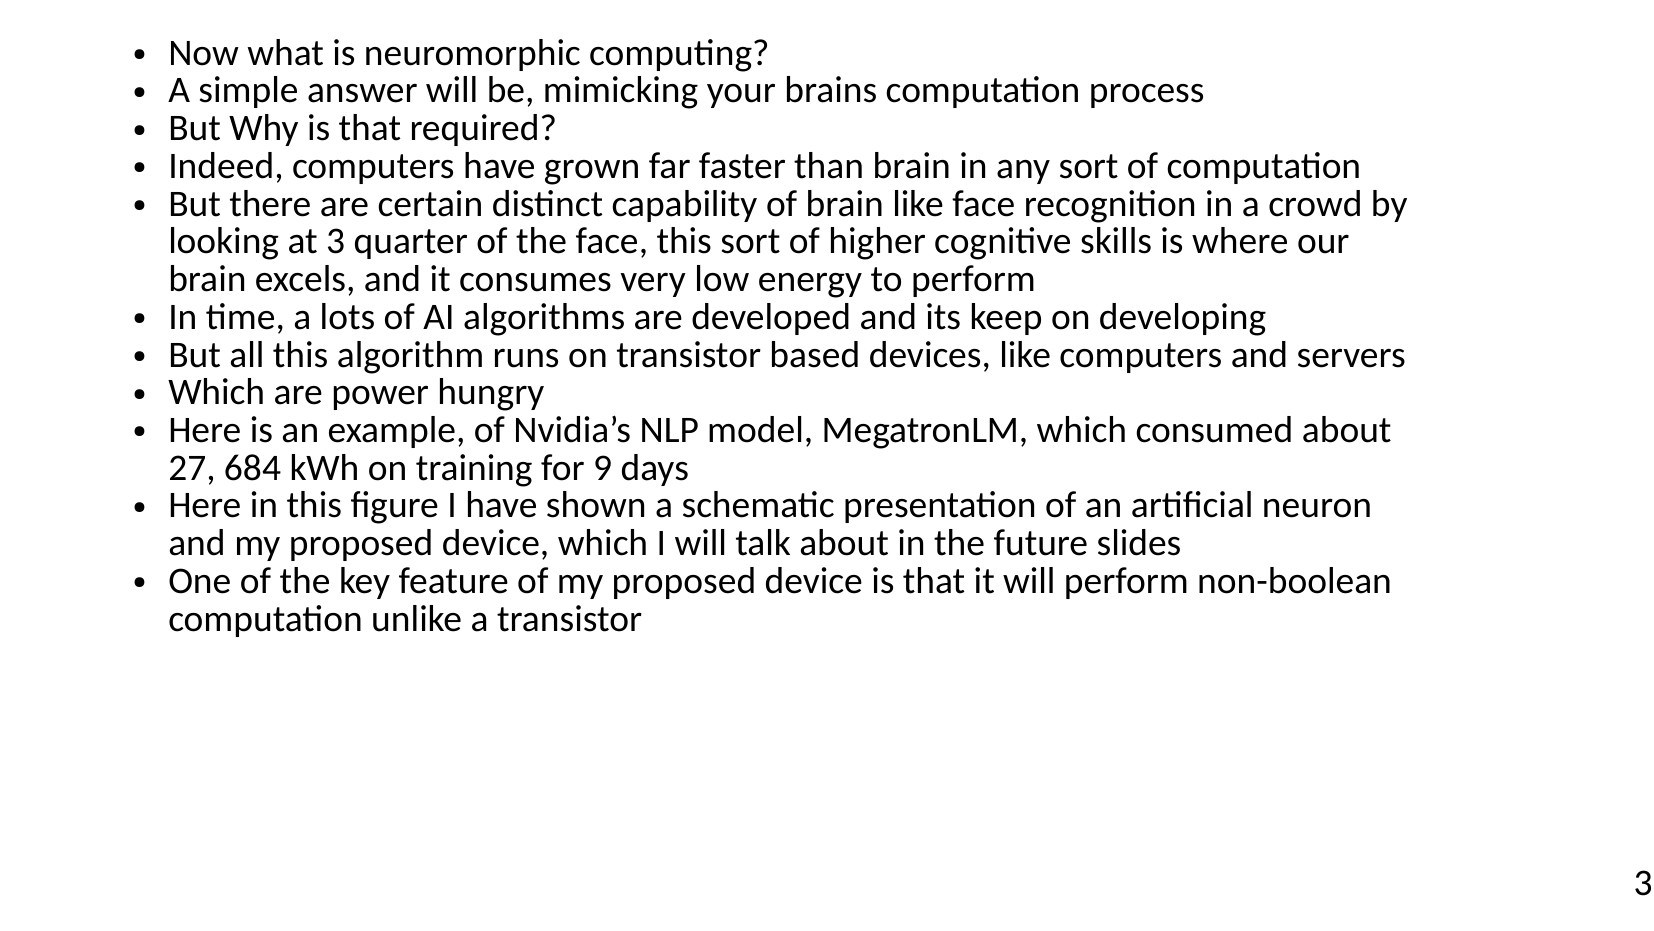

Now what is neuromorphic computing?
A simple answer will be, mimicking your brains computation process
But Why is that required?
Indeed, computers have grown far faster than brain in any sort of computation
But there are certain distinct capability of brain like face recognition in a crowd by looking at 3 quarter of the face, this sort of higher cognitive skills is where our brain excels, and it consumes very low energy to perform
In time, a lots of AI algorithms are developed and its keep on developing
But all this algorithm runs on transistor based devices, like computers and servers
Which are power hungry
Here is an example, of Nvidia’s NLP model, MegatronLM, which consumed about 27, 684 kWh on training for 9 days
Here in this figure I have shown a schematic presentation of an artificial neuron and my proposed device, which I will talk about in the future slides
One of the key feature of my proposed device is that it will perform non-boolean computation unlike a transistor